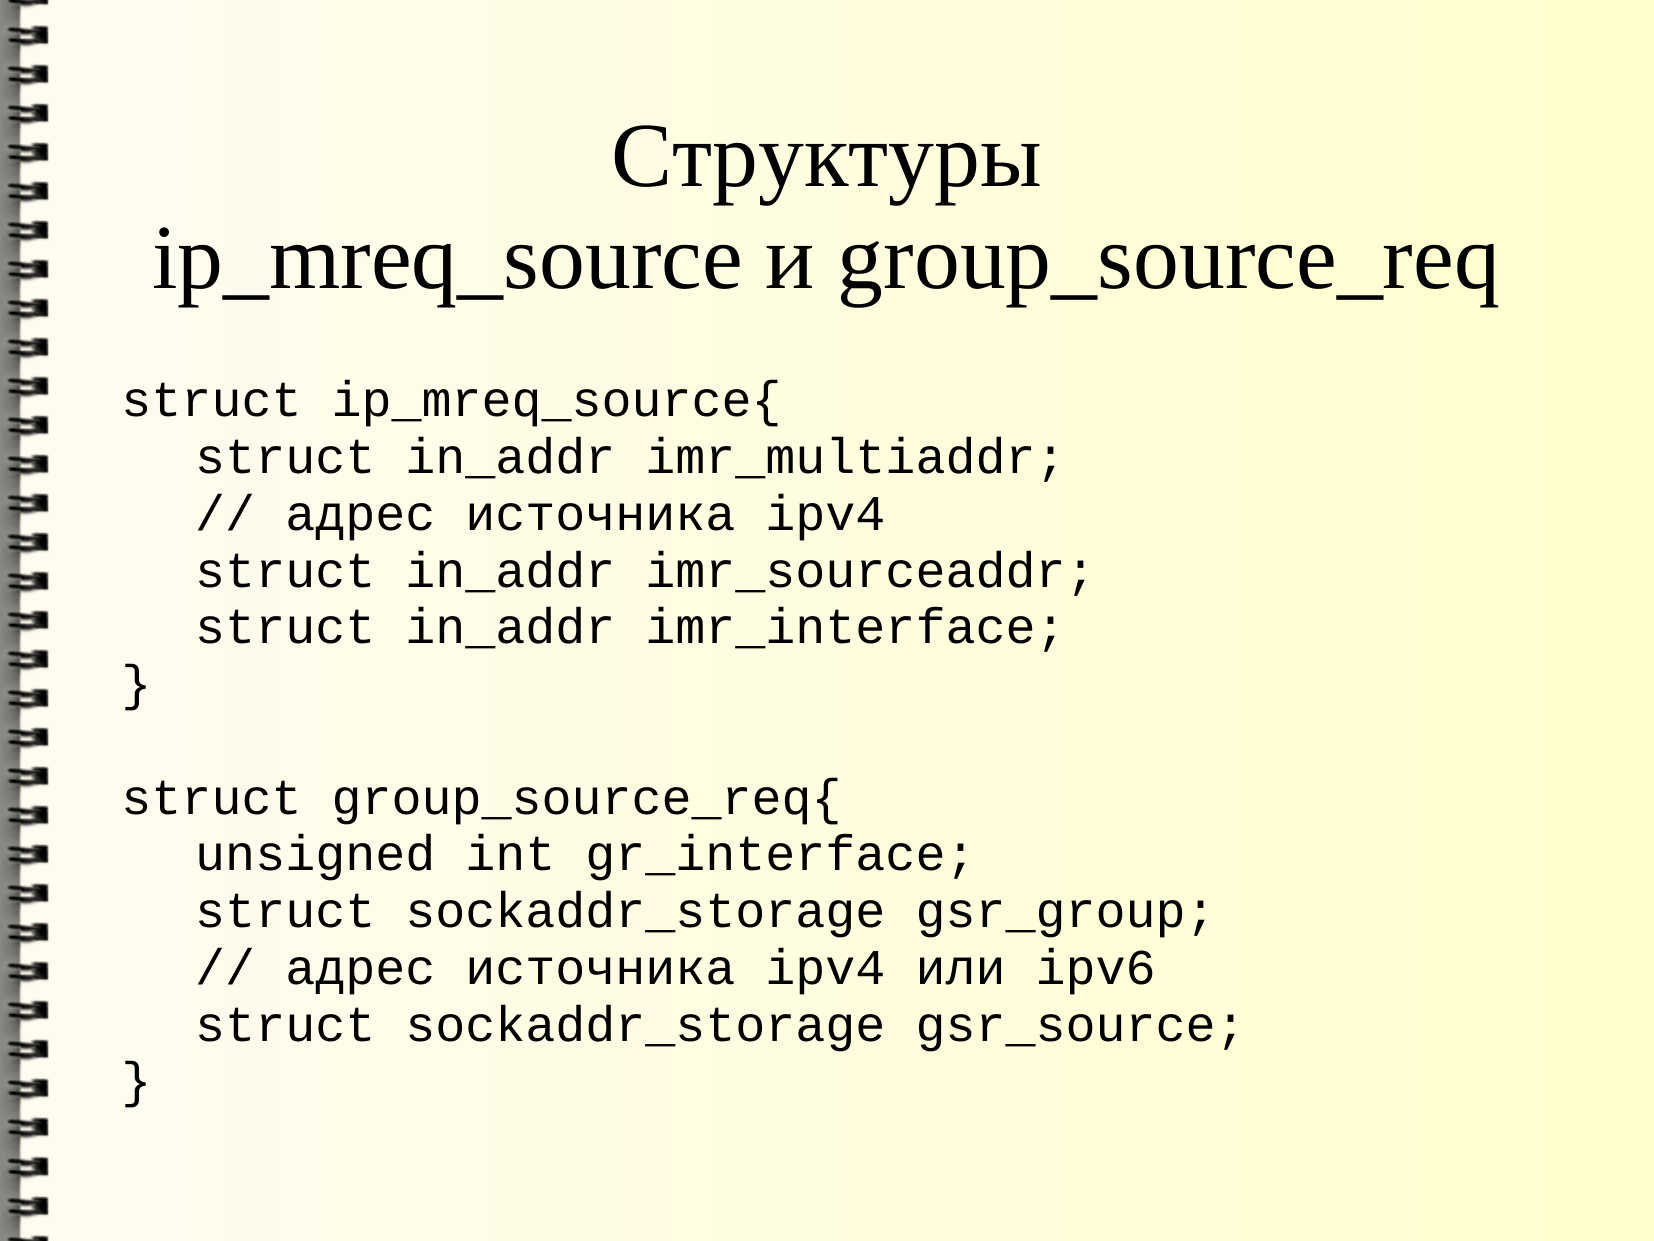

# Структуры ip_mreq_source и group_source_req
struct ip_mreq_source{
	struct in_addr imr_multiaddr;
	// адрес источника ipv4
	struct in_addr imr_sourceaddr;
	struct in_addr imr_interface;
}
struct group_source_req{
	unsigned int gr_interface;
	struct sockaddr_storage gsr_group;
	// адрес источника ipv4 или ipv6
	struct sockaddr_storage gsr_source;
}